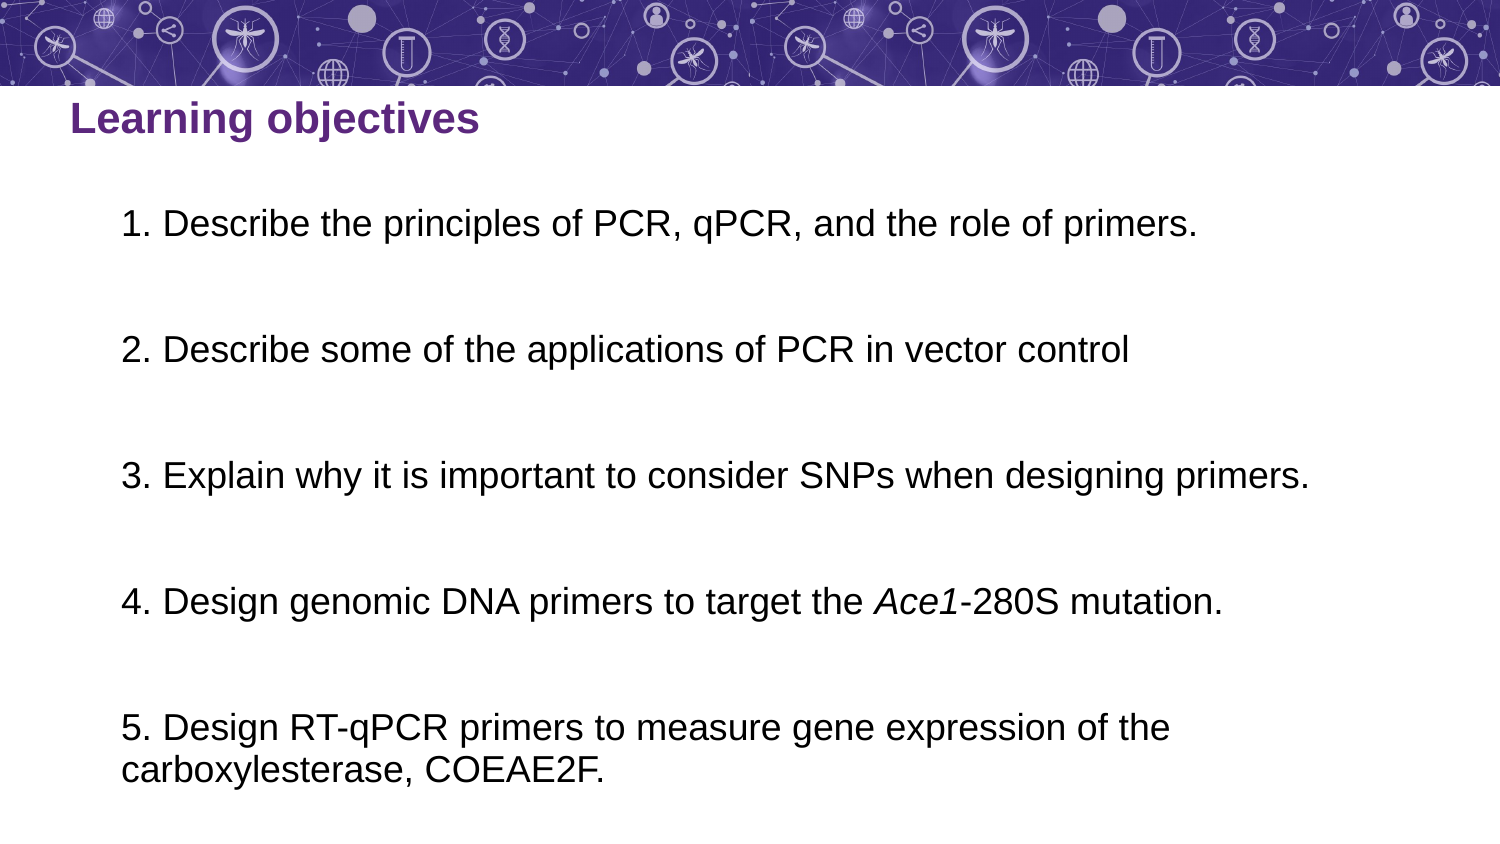

# Learning objectives
1. Describe the principles of PCR, qPCR, and the role of primers.
2. Describe some of the applications of PCR in vector control
3. Explain why it is important to consider SNPs when designing primers.
4. Design genomic DNA primers to target the Ace1-280S mutation.
5. Design RT-qPCR primers to measure gene expression of the carboxylesterase, COEAE2F.